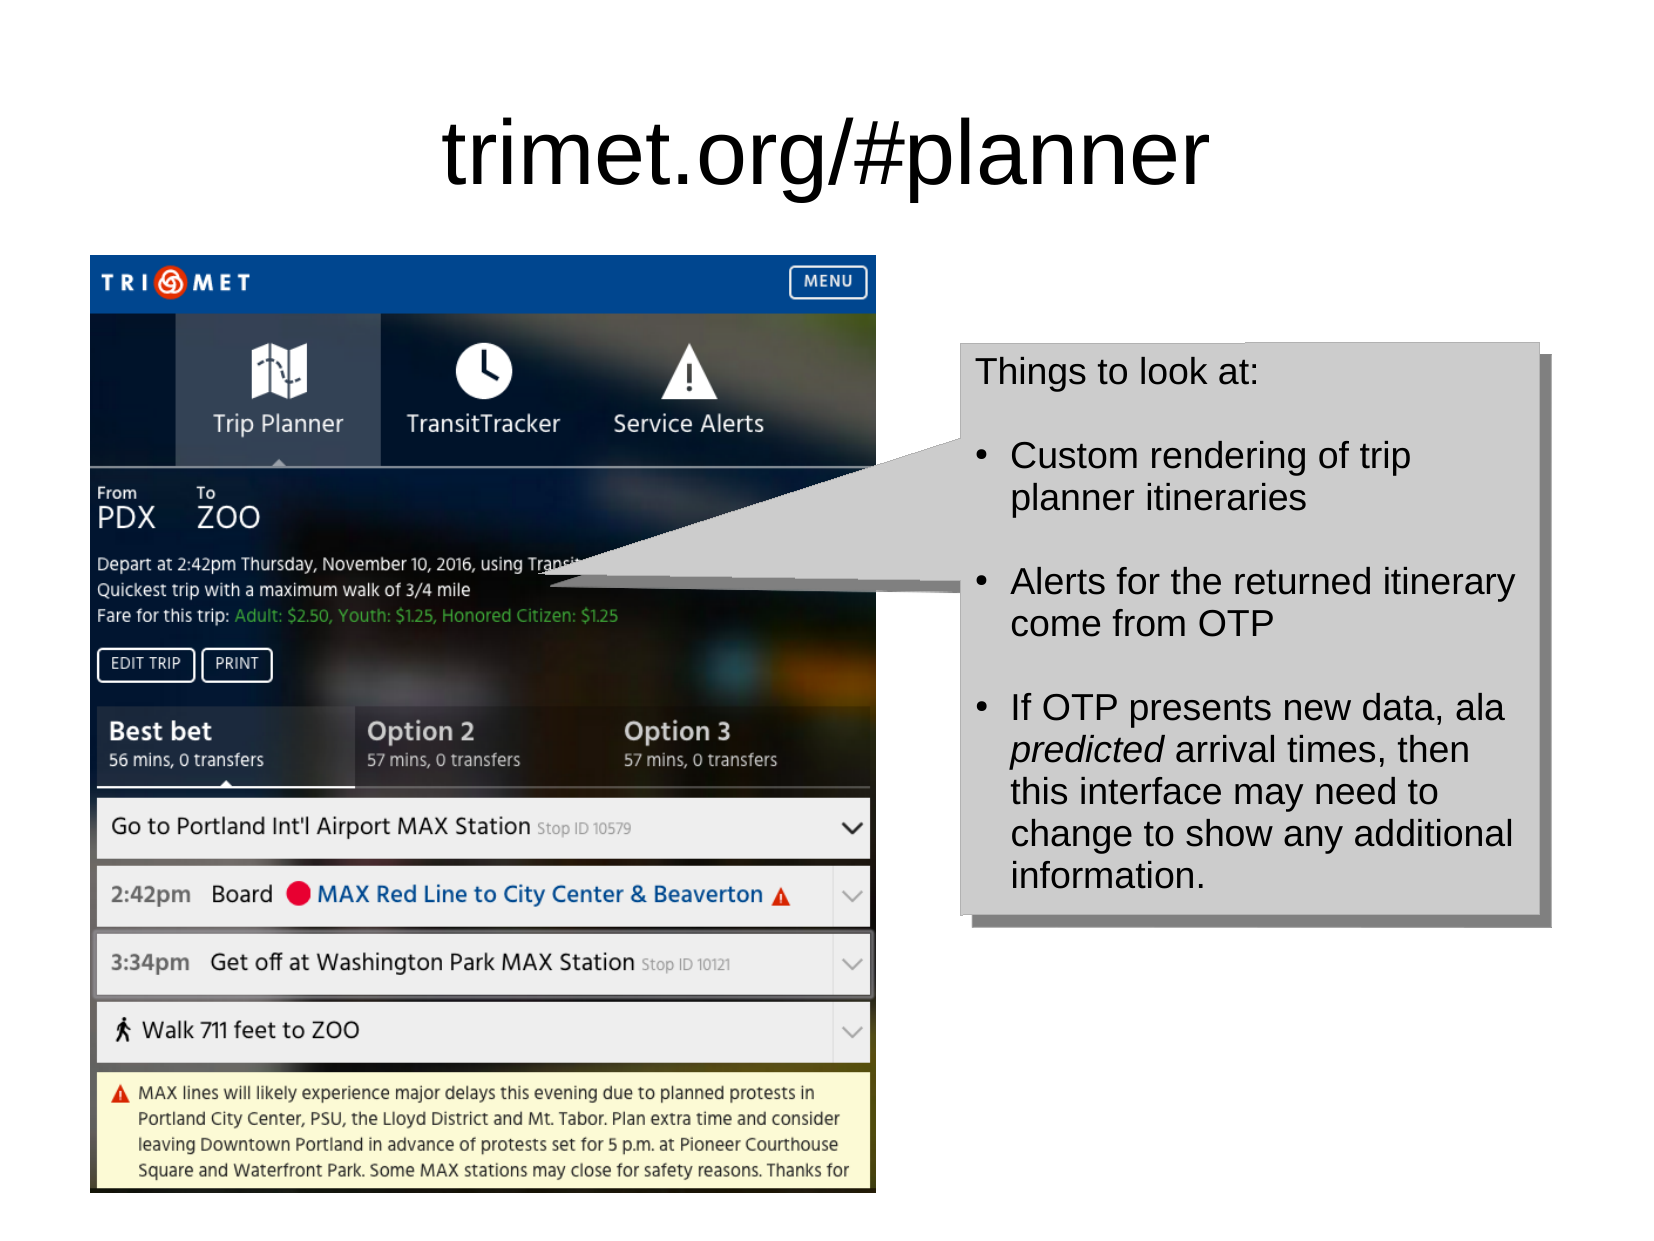

# trimet.org/#planner
Things to look at:
Custom rendering of trip planner itineraries
Alerts for the returned itinerary come from OTP
If OTP presents new data, ala predicted arrival times, then this interface may need to change to show any additional information.